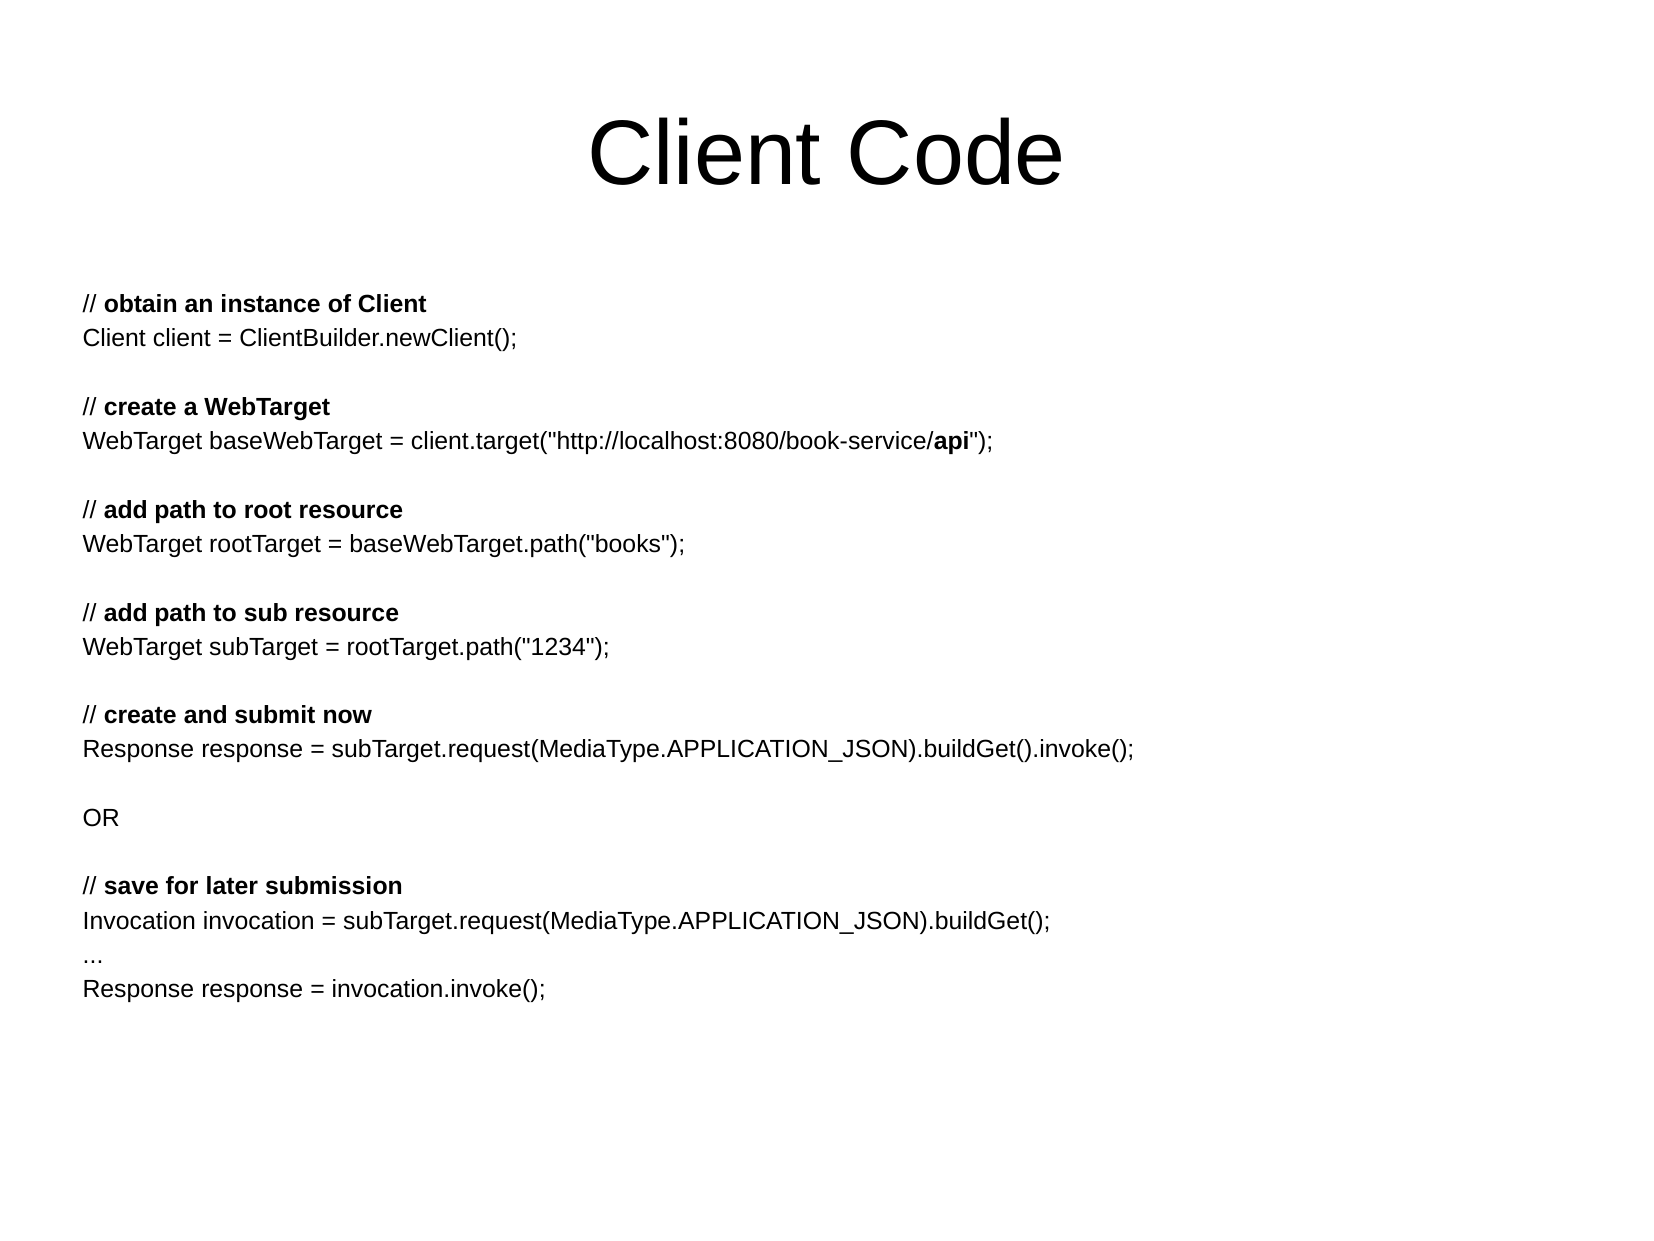

# Client Code
// obtain an instance of Client
Client client = ClientBuilder.newClient();
// create a WebTarget
WebTarget baseWebTarget = client.target("http://localhost:8080/book-service/api");
// add path to root resource
WebTarget rootTarget = baseWebTarget.path("books");
// add path to sub resource
WebTarget subTarget = rootTarget.path("1234");
// create and submit now
Response response = subTarget.request(MediaType.APPLICATION_JSON).buildGet().invoke();
OR
// save for later submission
Invocation invocation = subTarget.request(MediaType.APPLICATION_JSON).buildGet();
...
Response response = invocation.invoke();